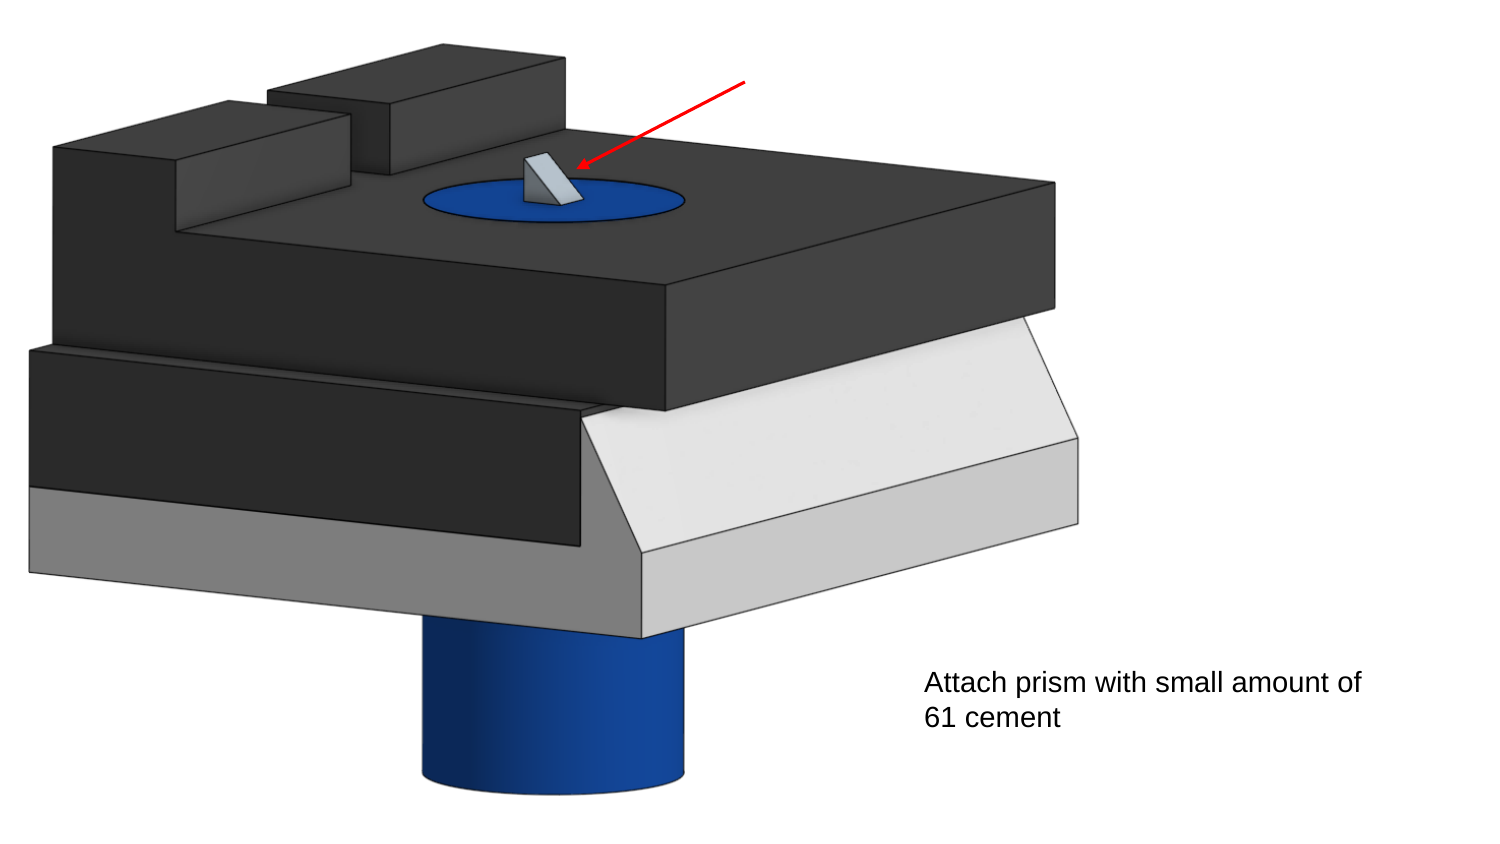

Attach prism with small amount of 61 cement